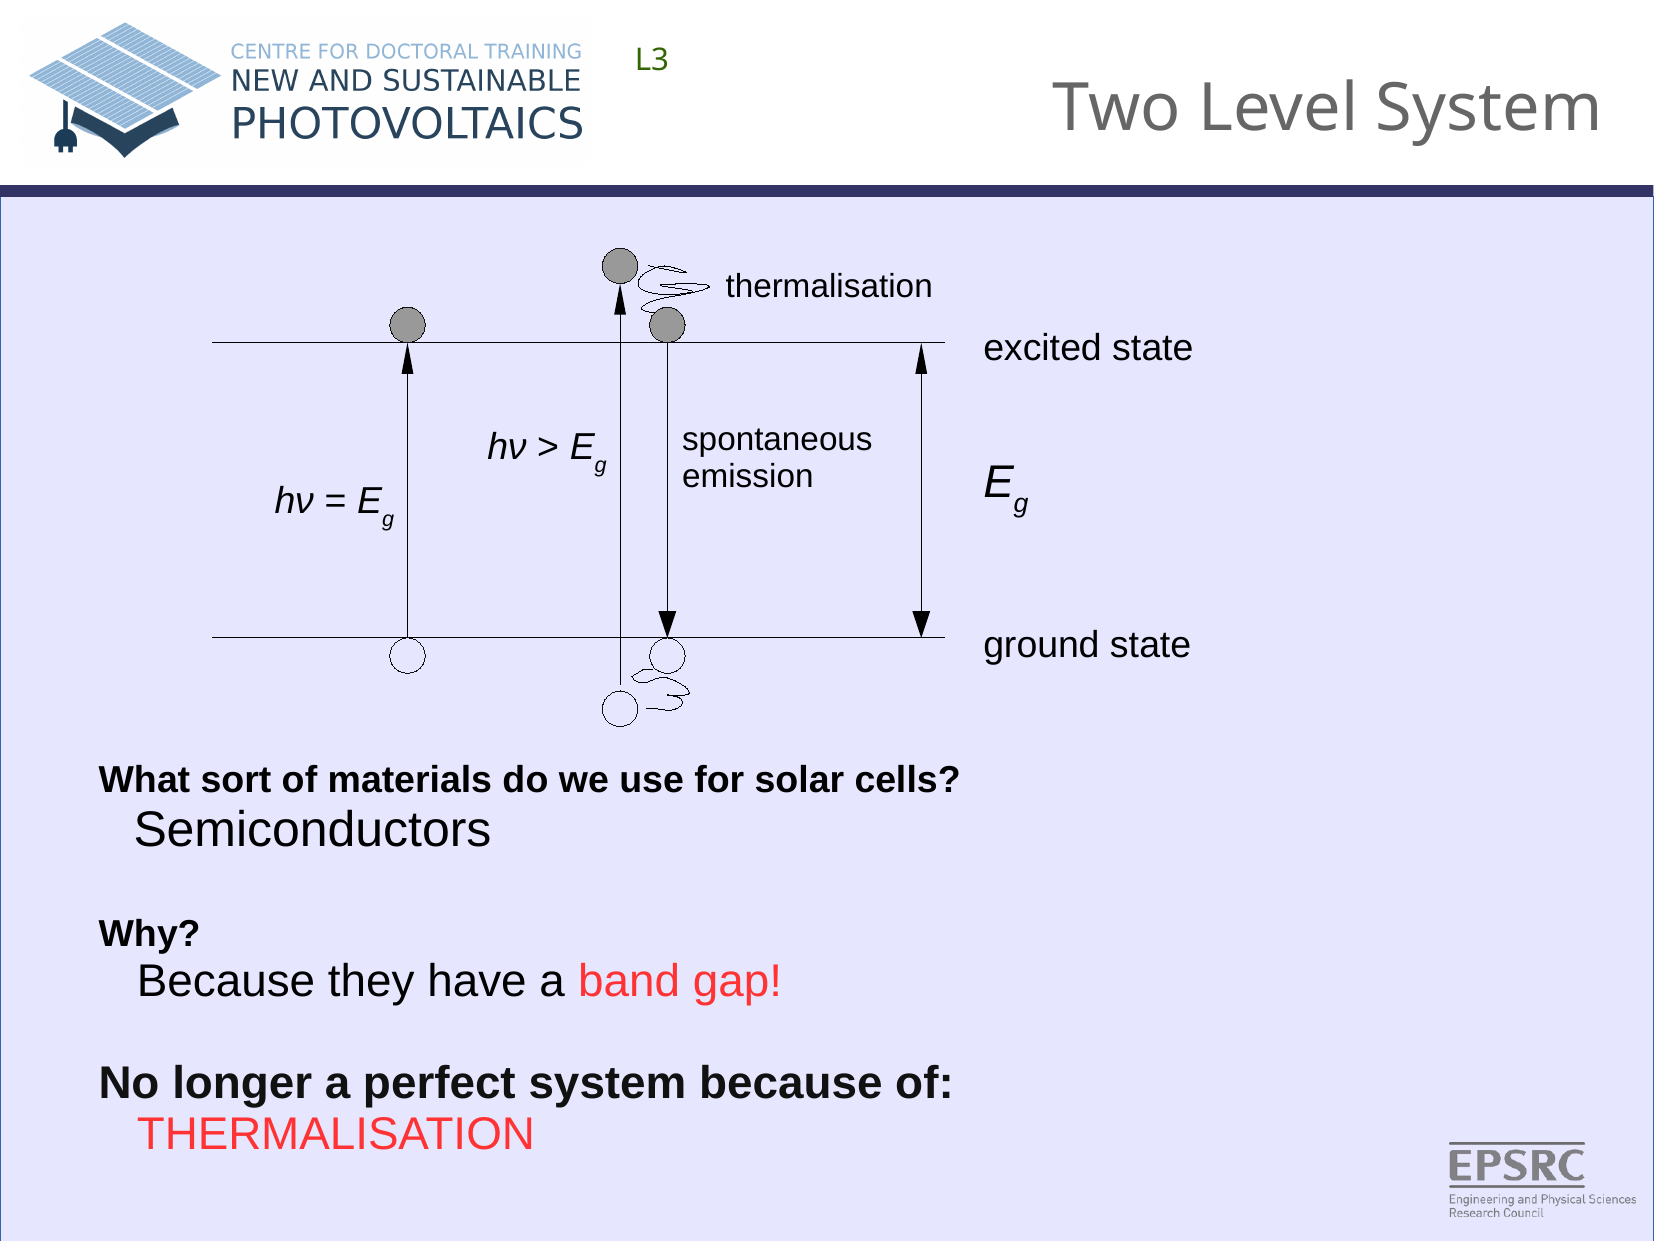

L3
Two Level System
thermalisation
excited state
spontaneous emission
hν > Eg
Eg
hν = Eg
ground state
What sort of materials do we use for solar cells?
 Semiconductors
Why?
 Because they have a band gap!
No longer a perfect system because of:
 THERMALISATION